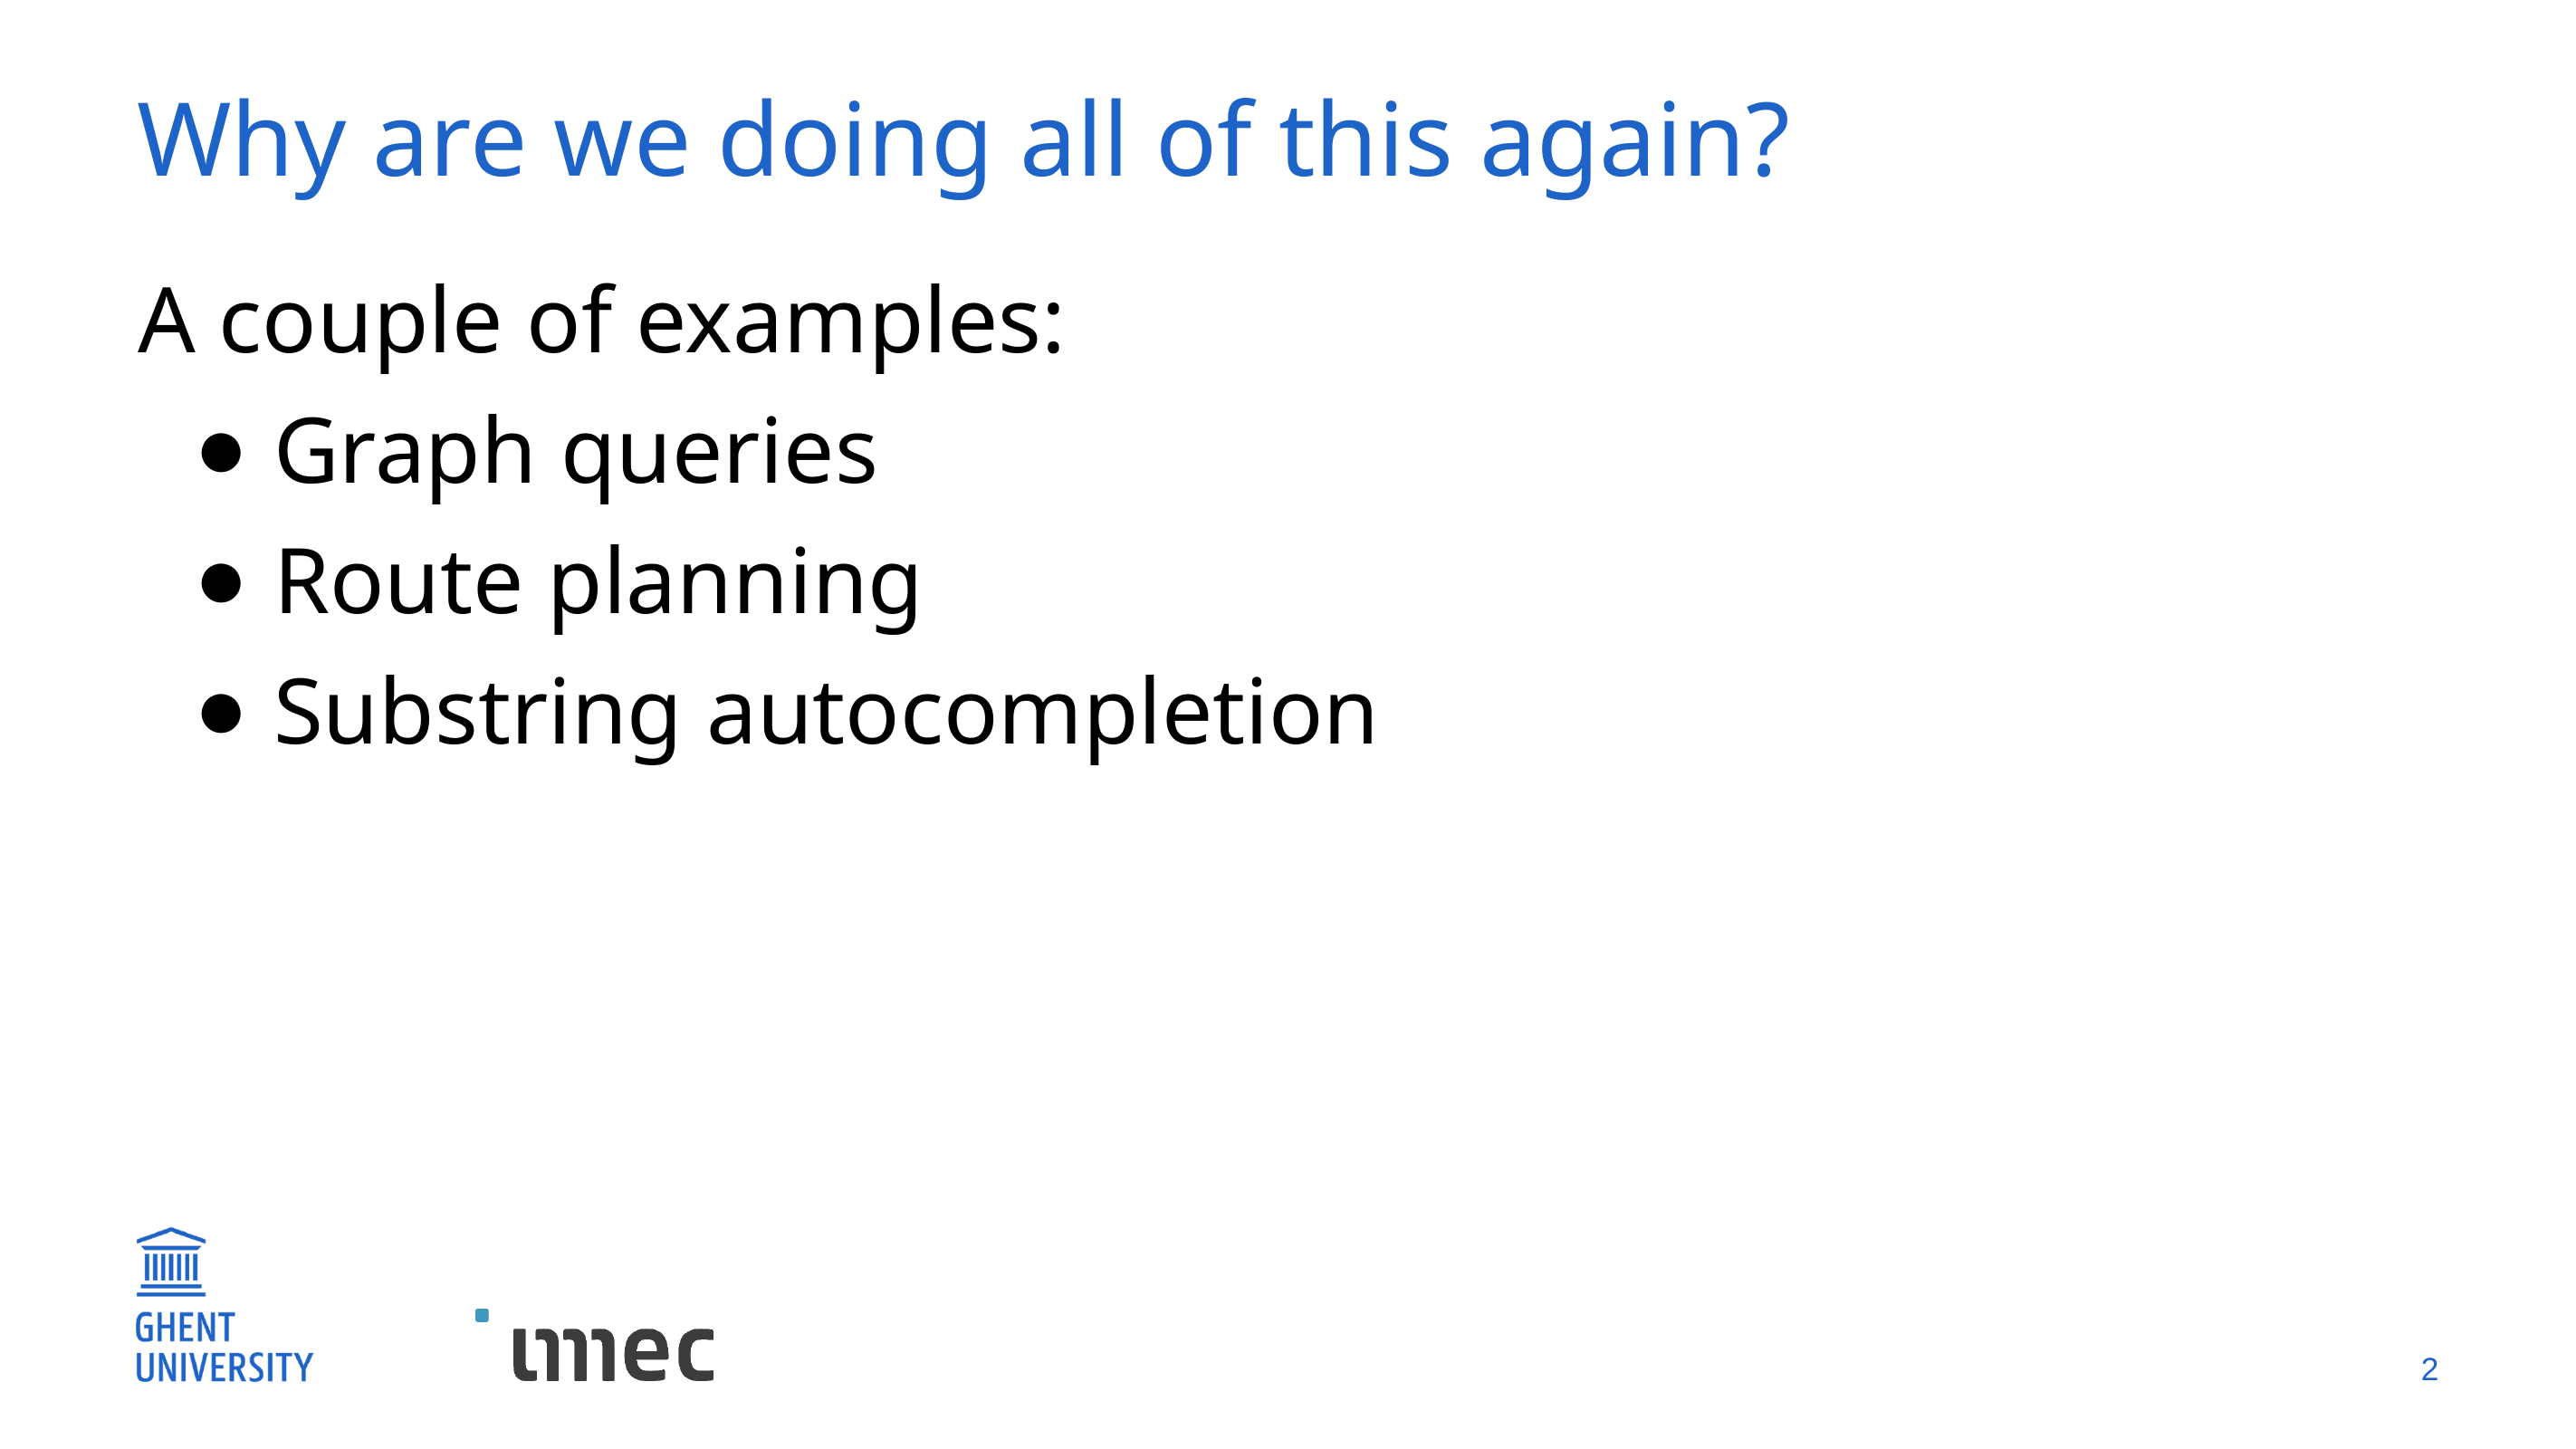

# Why are we doing all of this again?
A couple of examples:
Graph queries
Route planning
Substring autocompletion